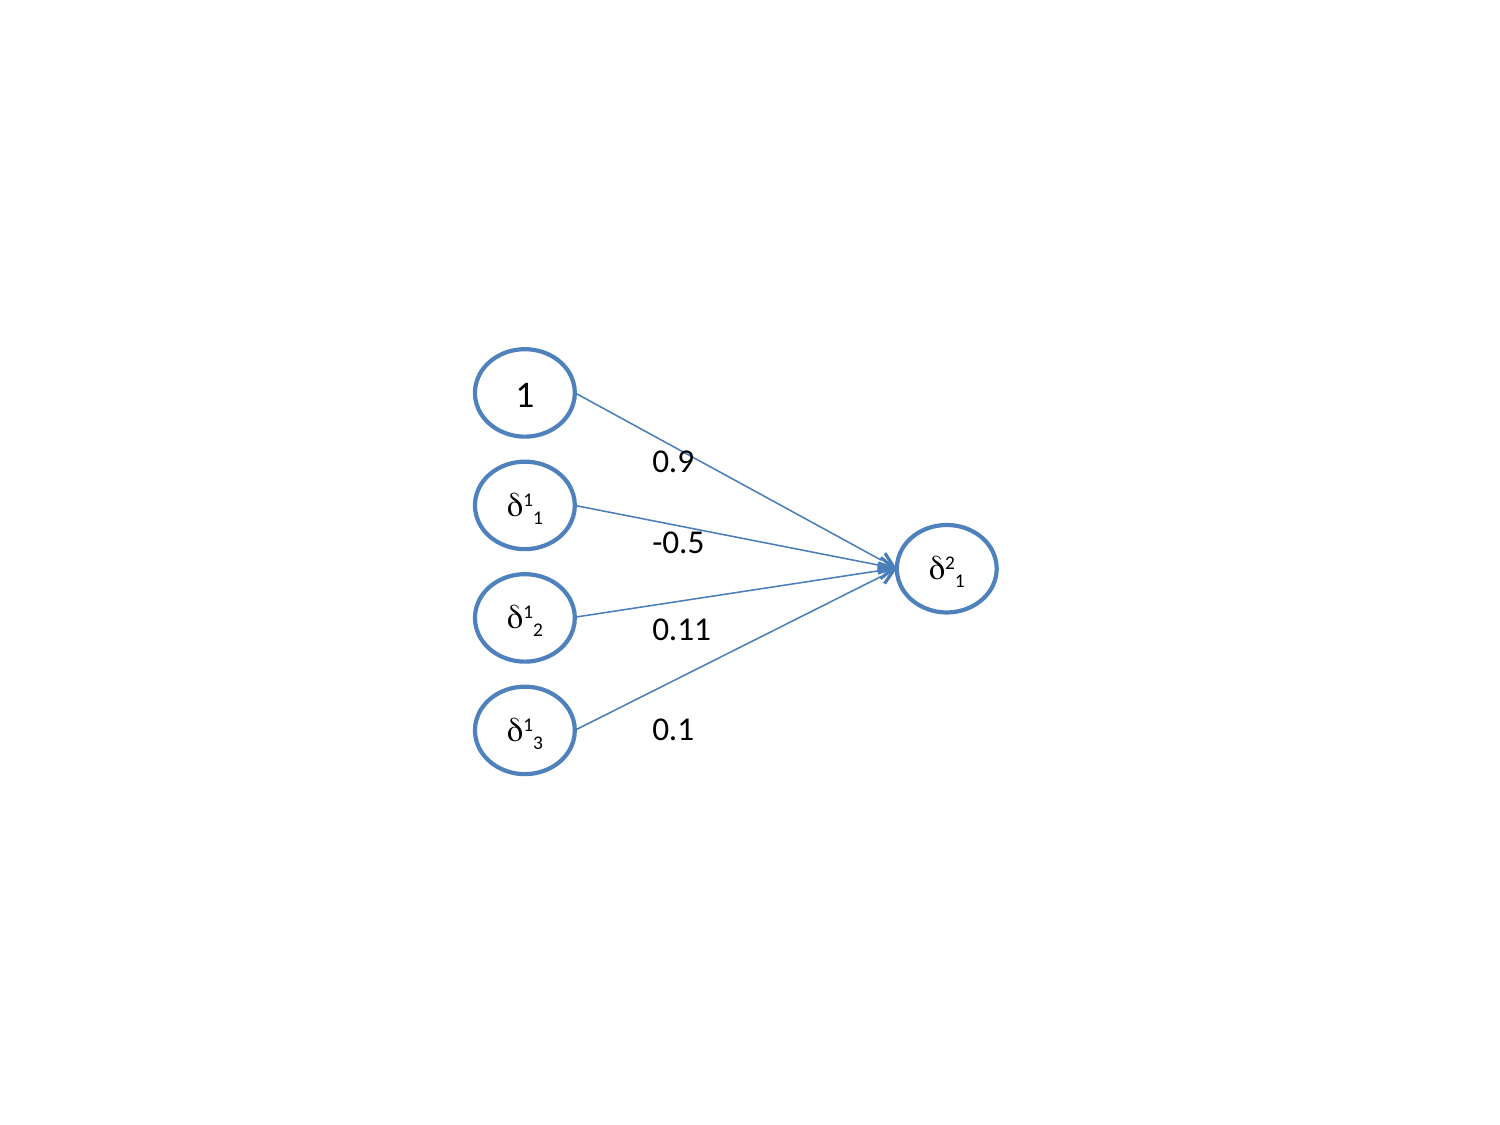

1
0.9
d11
-0.5
d21
d12
0.11
d13
0.1